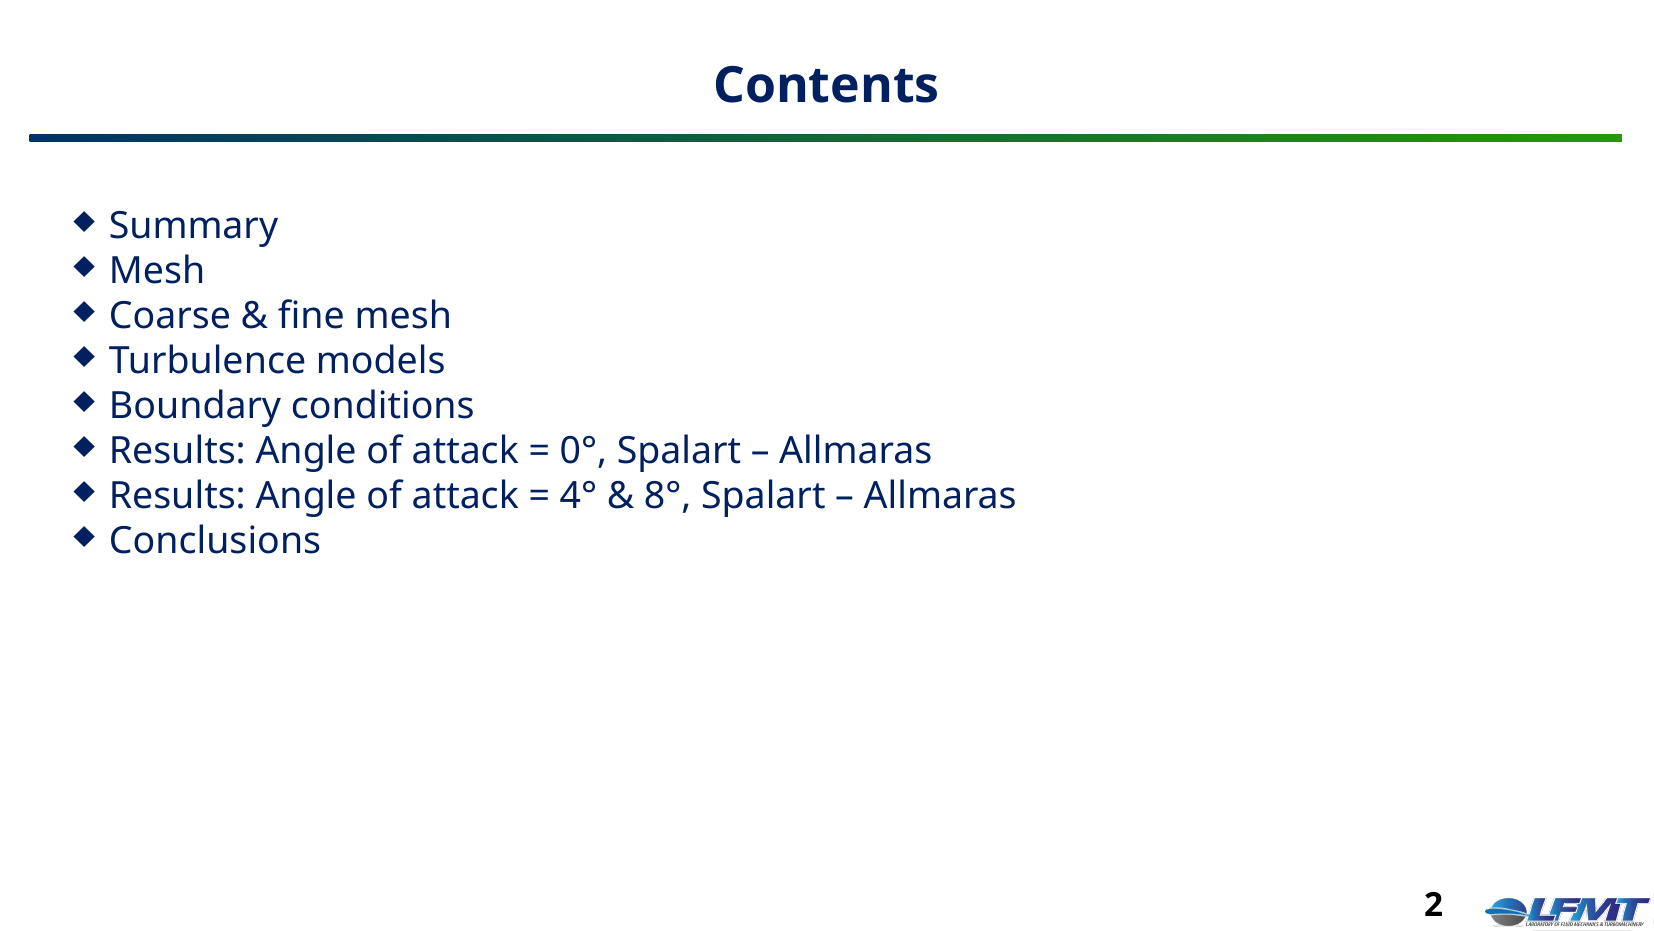

# Contents
Summary
Mesh
Coarse & fine mesh
Turbulence models
Boundary conditions
Results: Angle of attack = 0°, Spalart – Allmaras
Results: Angle of attack = 4° & 8°, Spalart – Allmaras
Conclusions